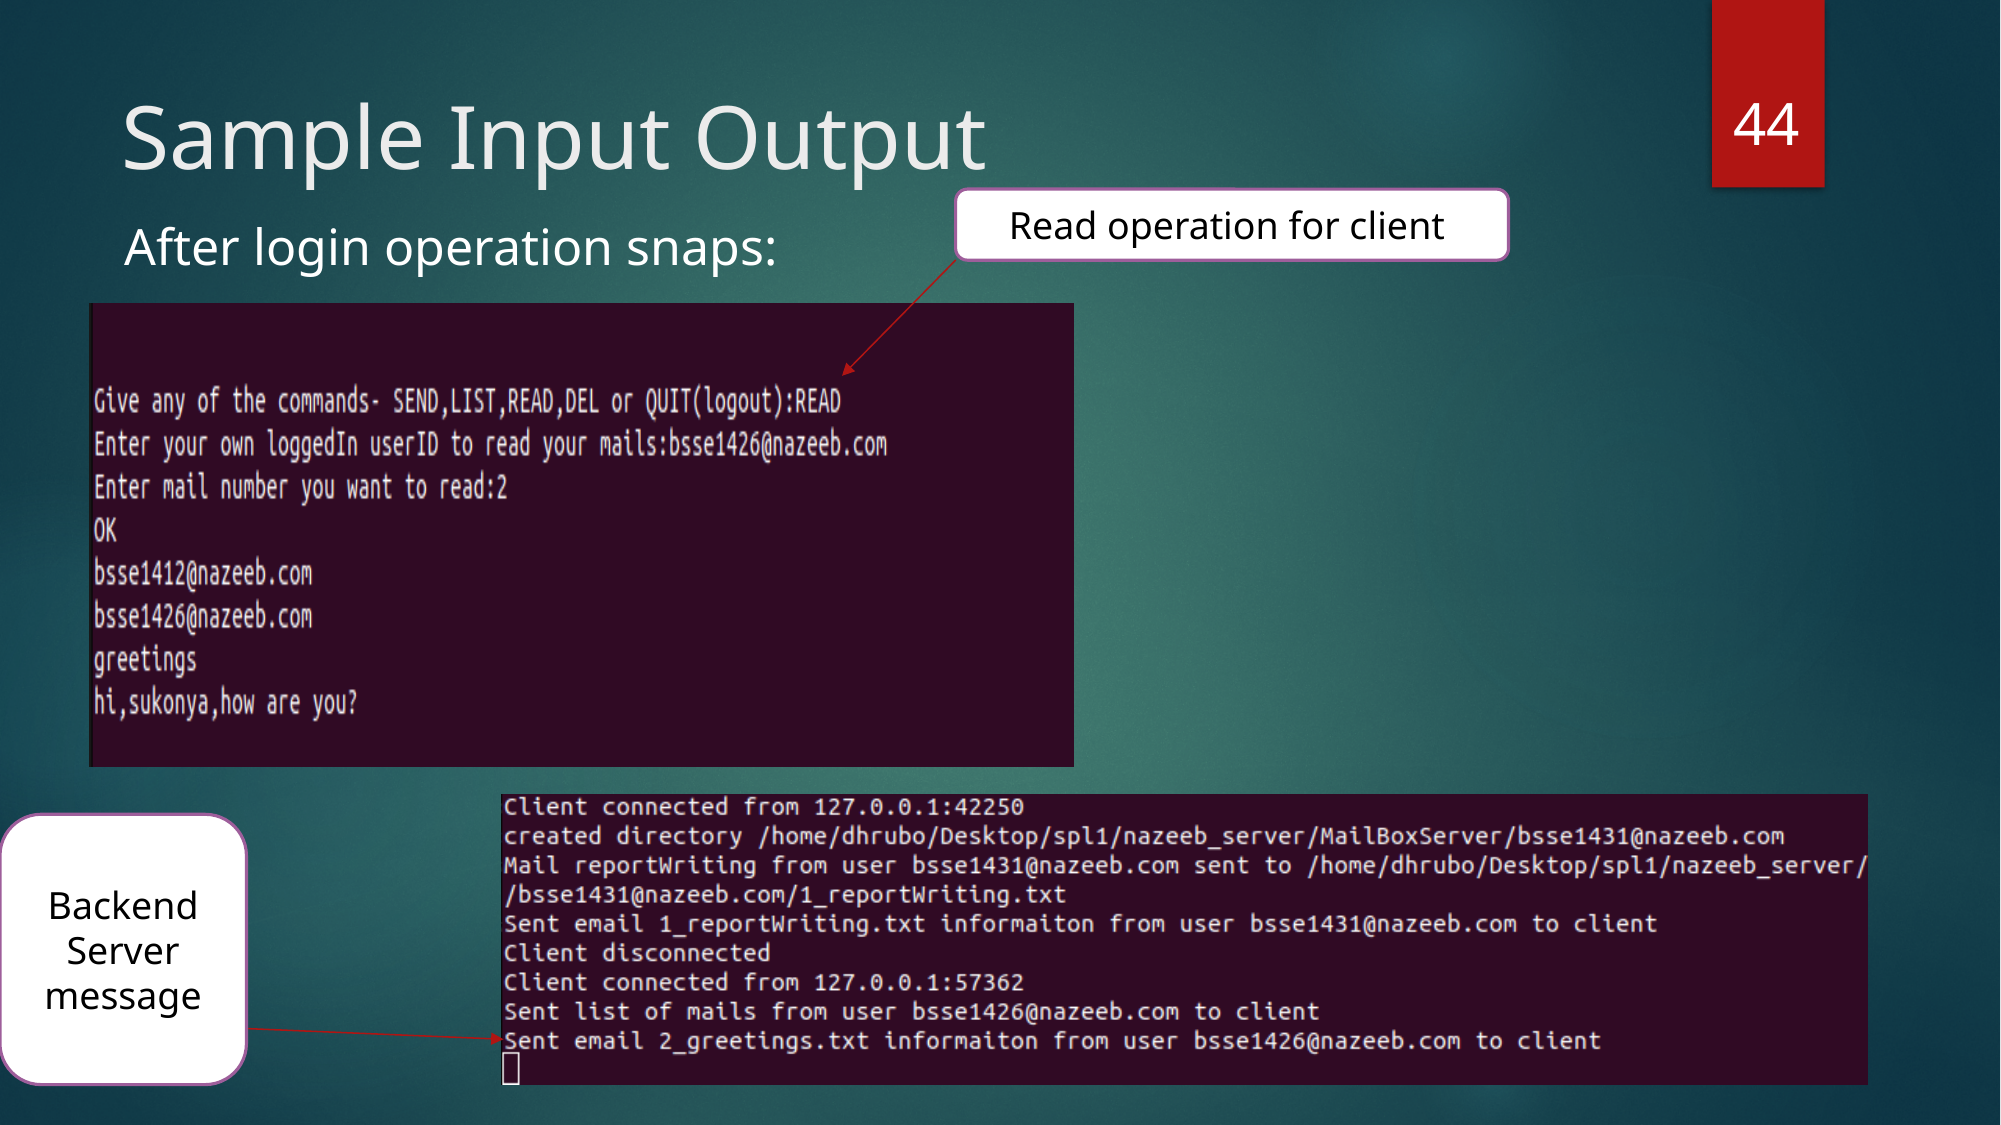

44
# Sample Input Output
Read operation for client
After login operation snaps:
Backend Server message